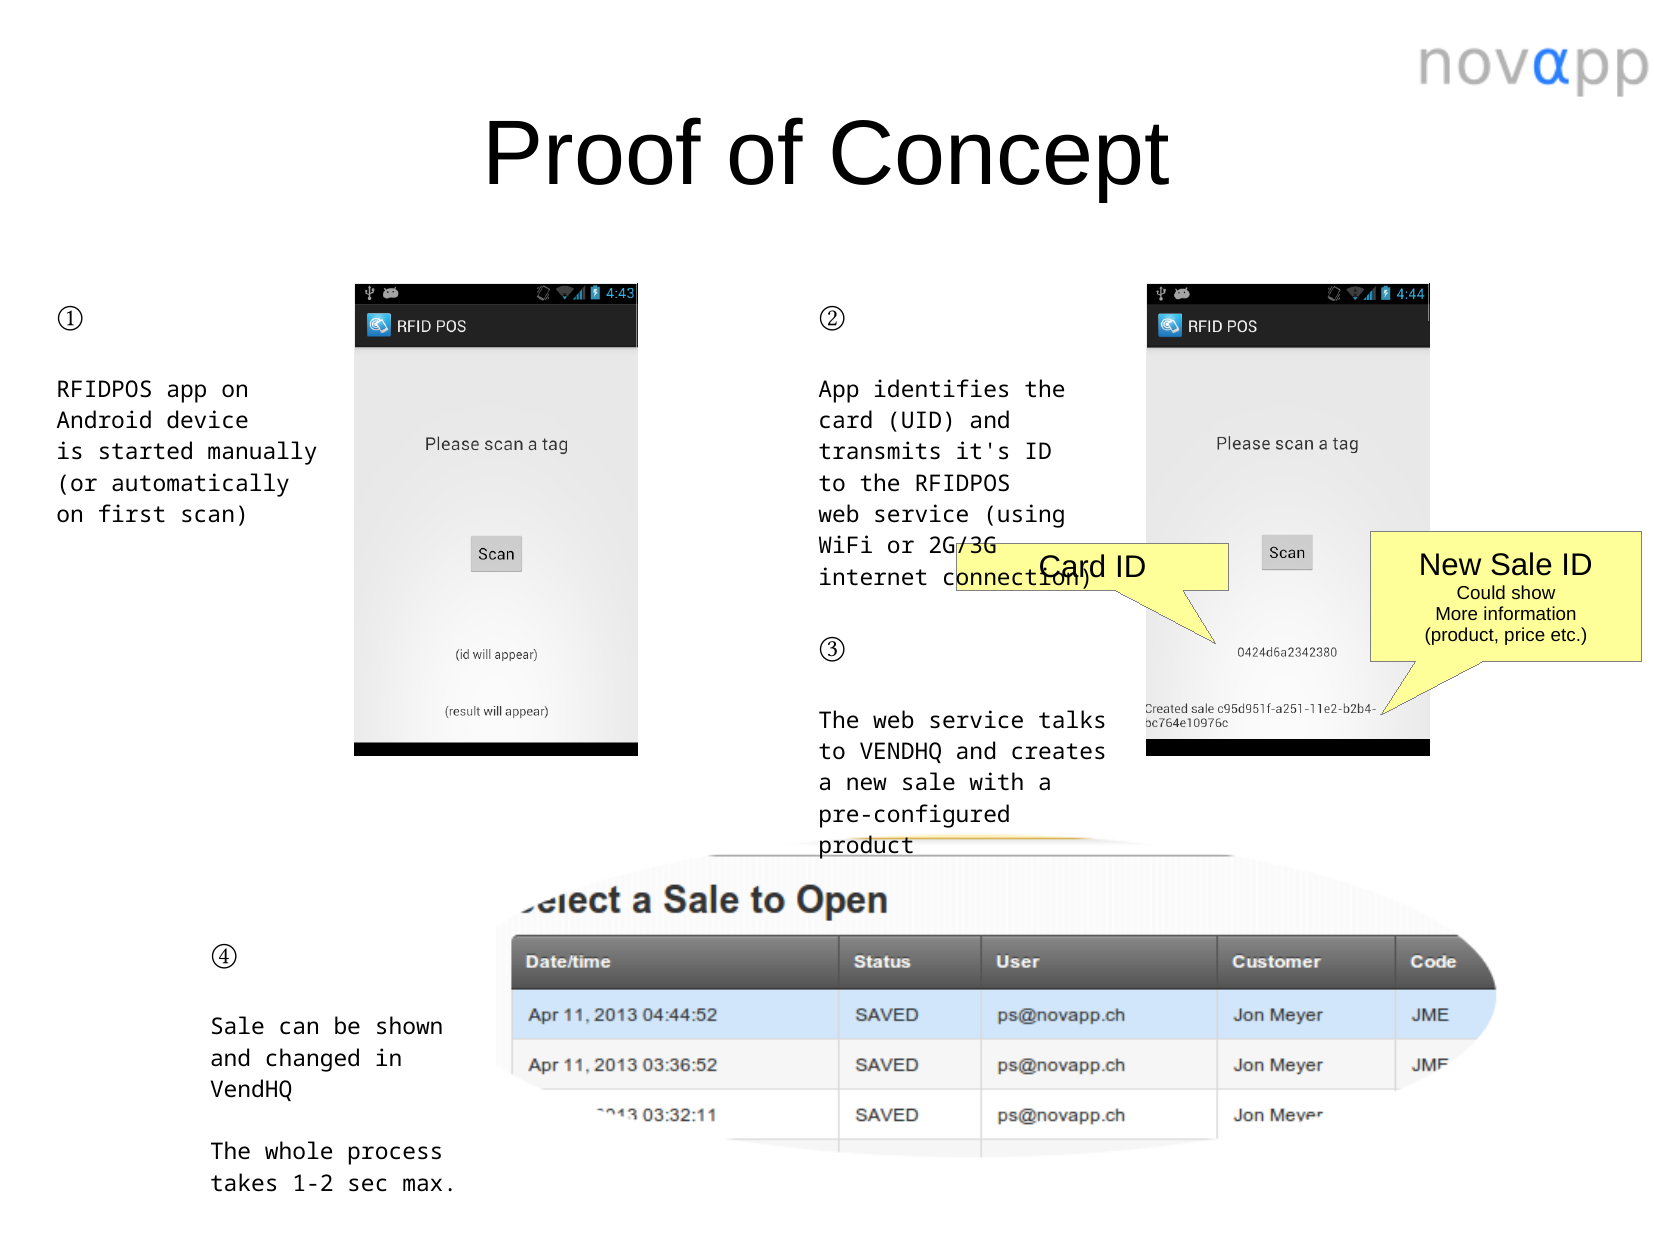

# Proof of Concept
①
RFIDPOS app on
Android device
is started manually
(or automatically
on first scan)
②
App identifies the
card (UID) and
transmits it's ID
to the RFIDPOS
web service (using
WiFi or 2G/3G
internet connection)
New Sale ID
Could show
More information
(product, price etc.)
Card ID
③
The web service talks
to VENDHQ and creates
a new sale with a
pre-configured
product
④
Sale can be shown
and changed in
VendHQ
The whole process
takes 1-2 sec max.